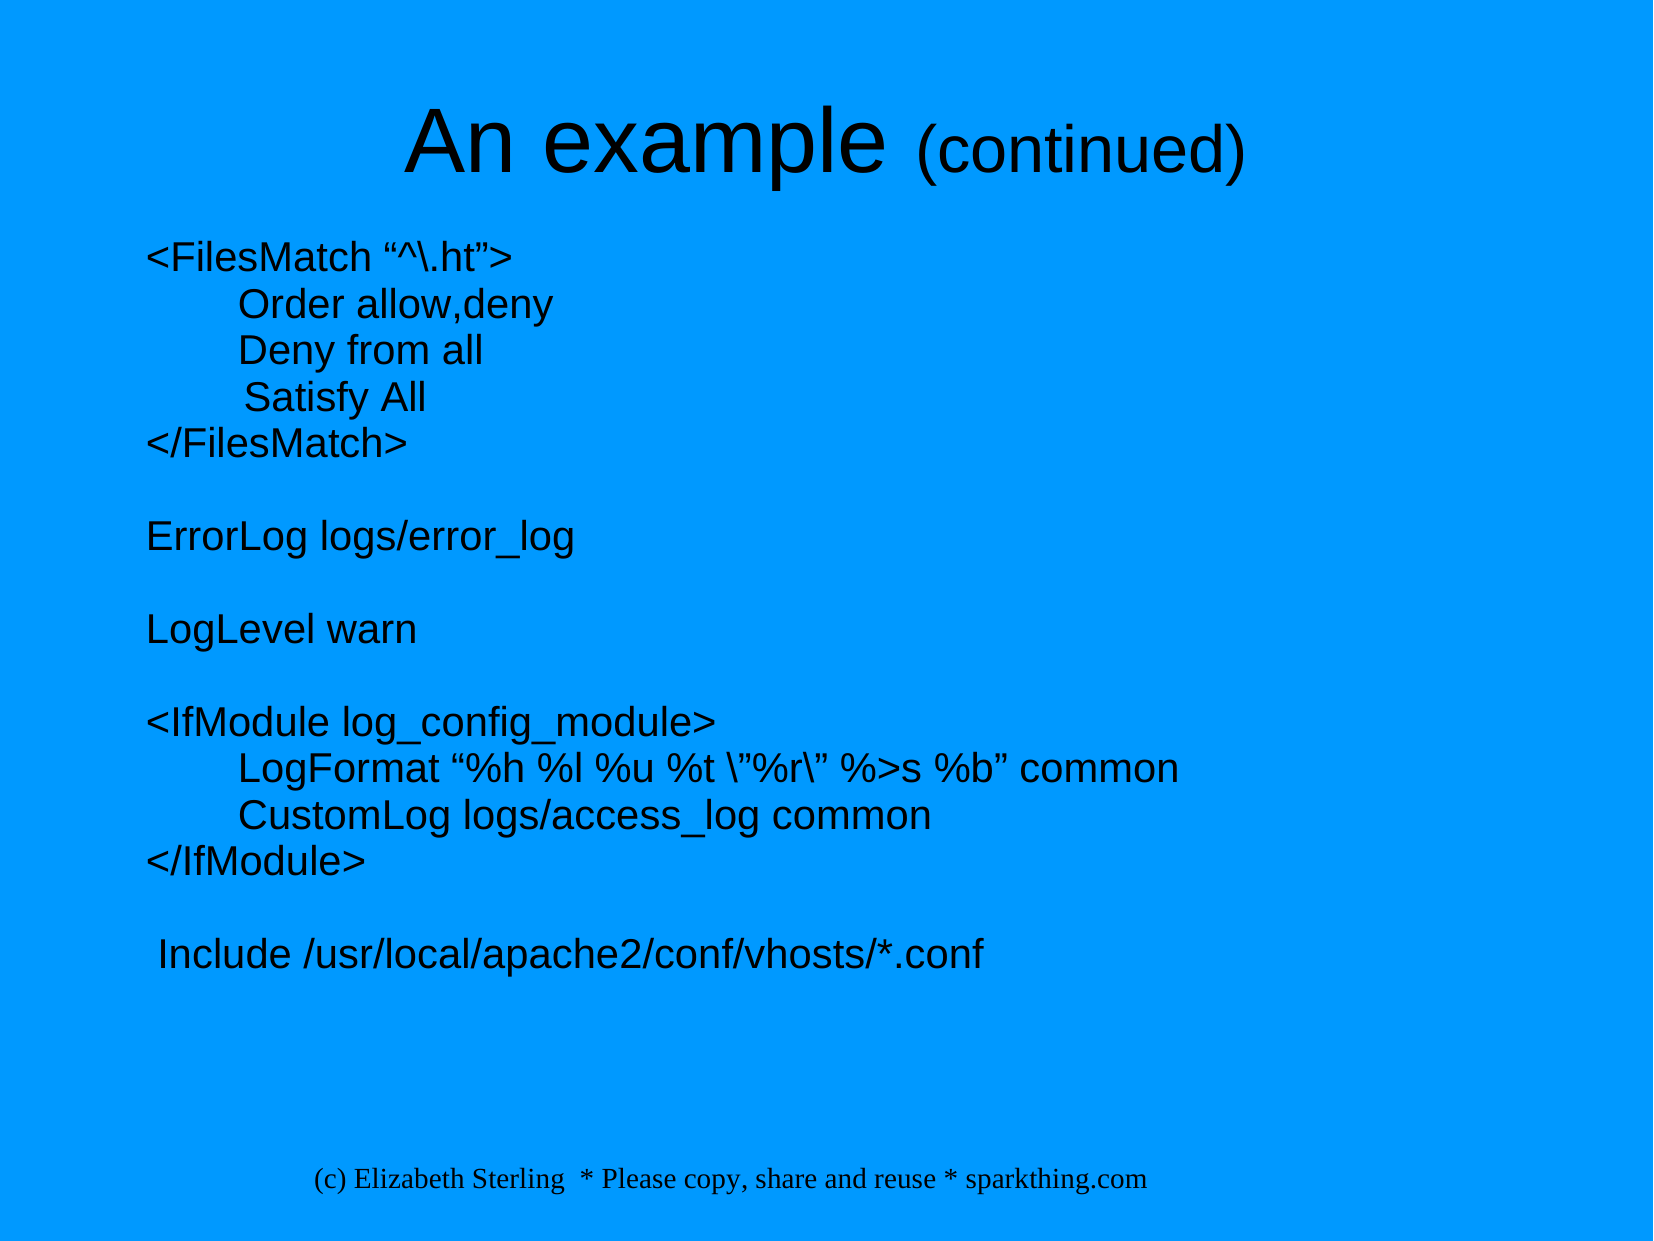

# An example (continued)
<FilesMatch “^\.ht”>
 Order allow,deny
 Deny from all
	 Satisfy All
</FilesMatch>
ErrorLog logs/error_log
LogLevel warn
<IfModule log_config_module>
 LogFormat “%h %l %u %t \”%r\” %>s %b” common
 CustomLog logs/access_log common
</IfModule>
 Include /usr/local/apache2/conf/vhosts/*.conf
(c) Elizabeth Sterling * Please copy, share and reuse * sparkthing.com